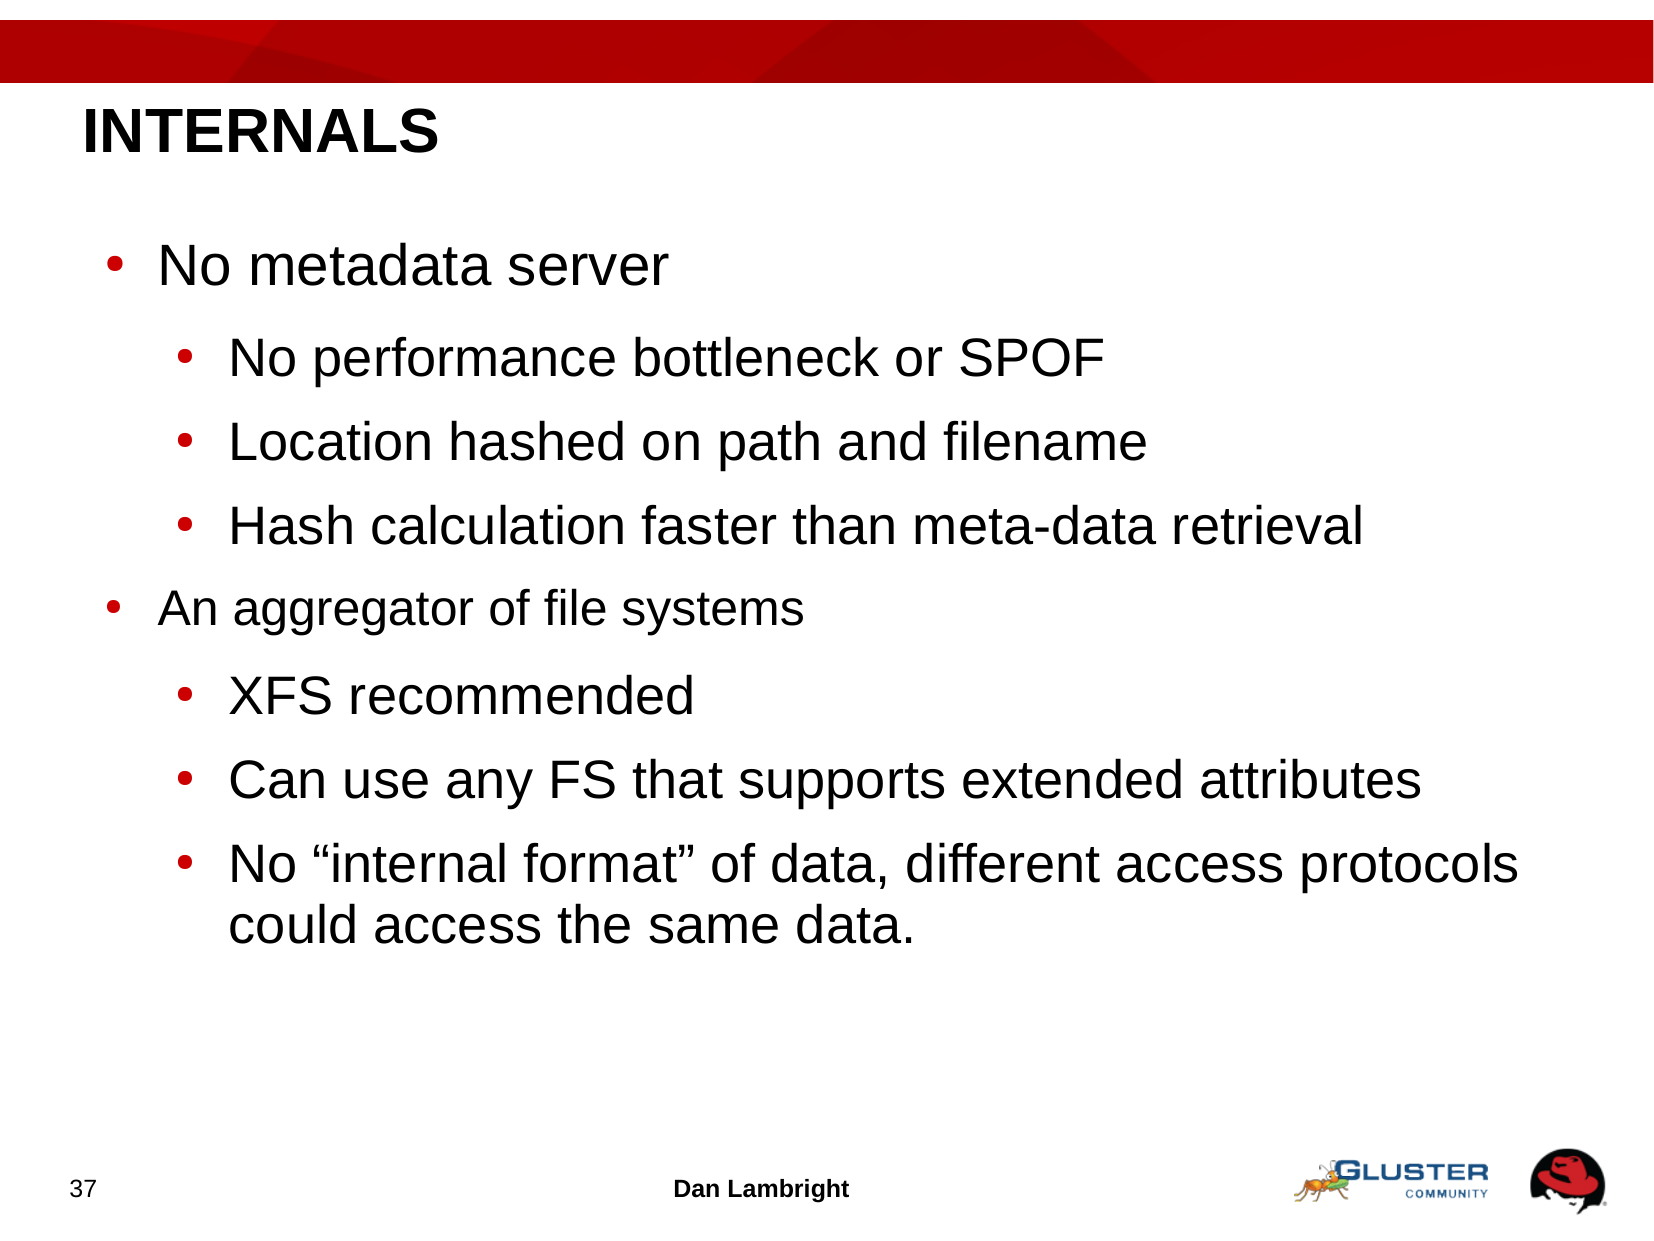

# INTERNALS
No metadata server
No performance bottleneck or SPOF
Location hashed on path and filename
Hash calculation faster than meta-data retrieval
An aggregator of file systems
XFS recommended
Can use any FS that supports extended attributes
No “internal format” of data, different access protocols could access the same data.